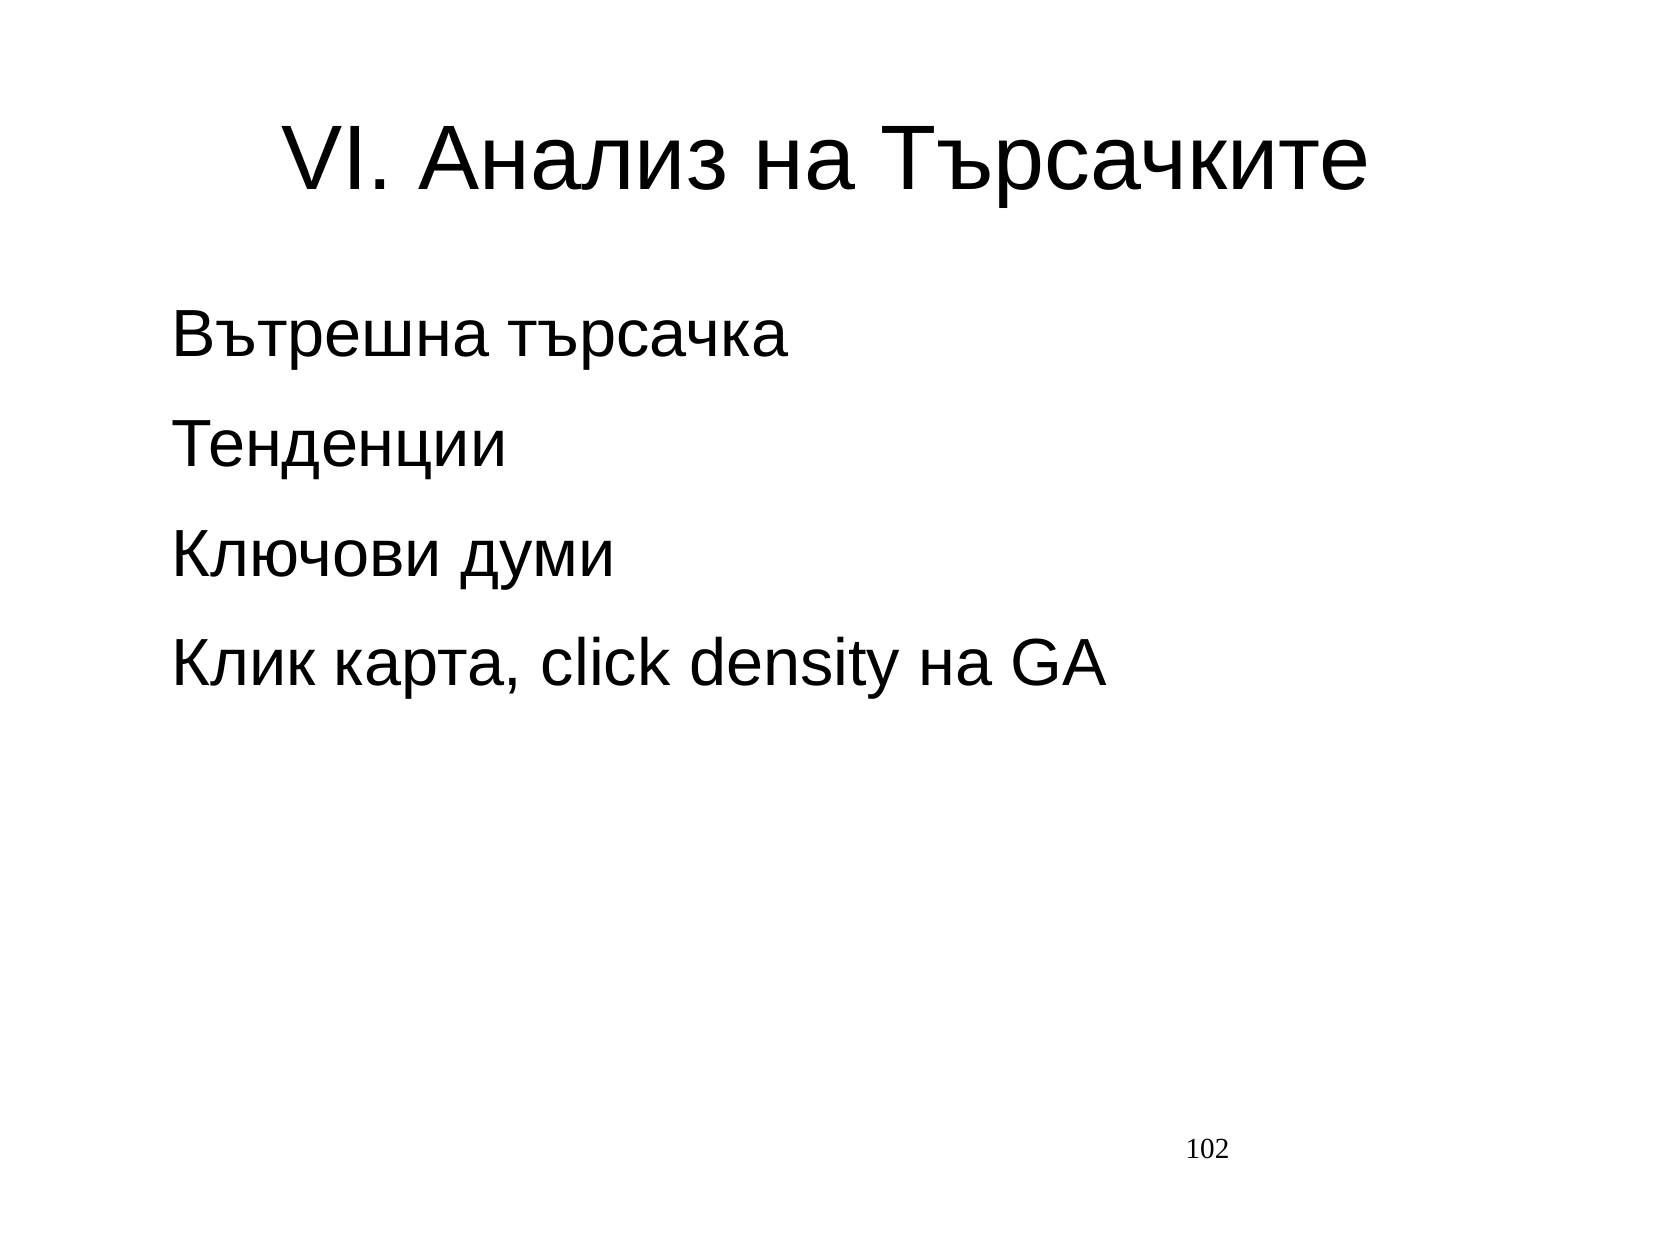

# VI. Анализ на Търсачките
Вътрешна търсачка
Тенденции
Ключови думи
Клик карта, click density на GA